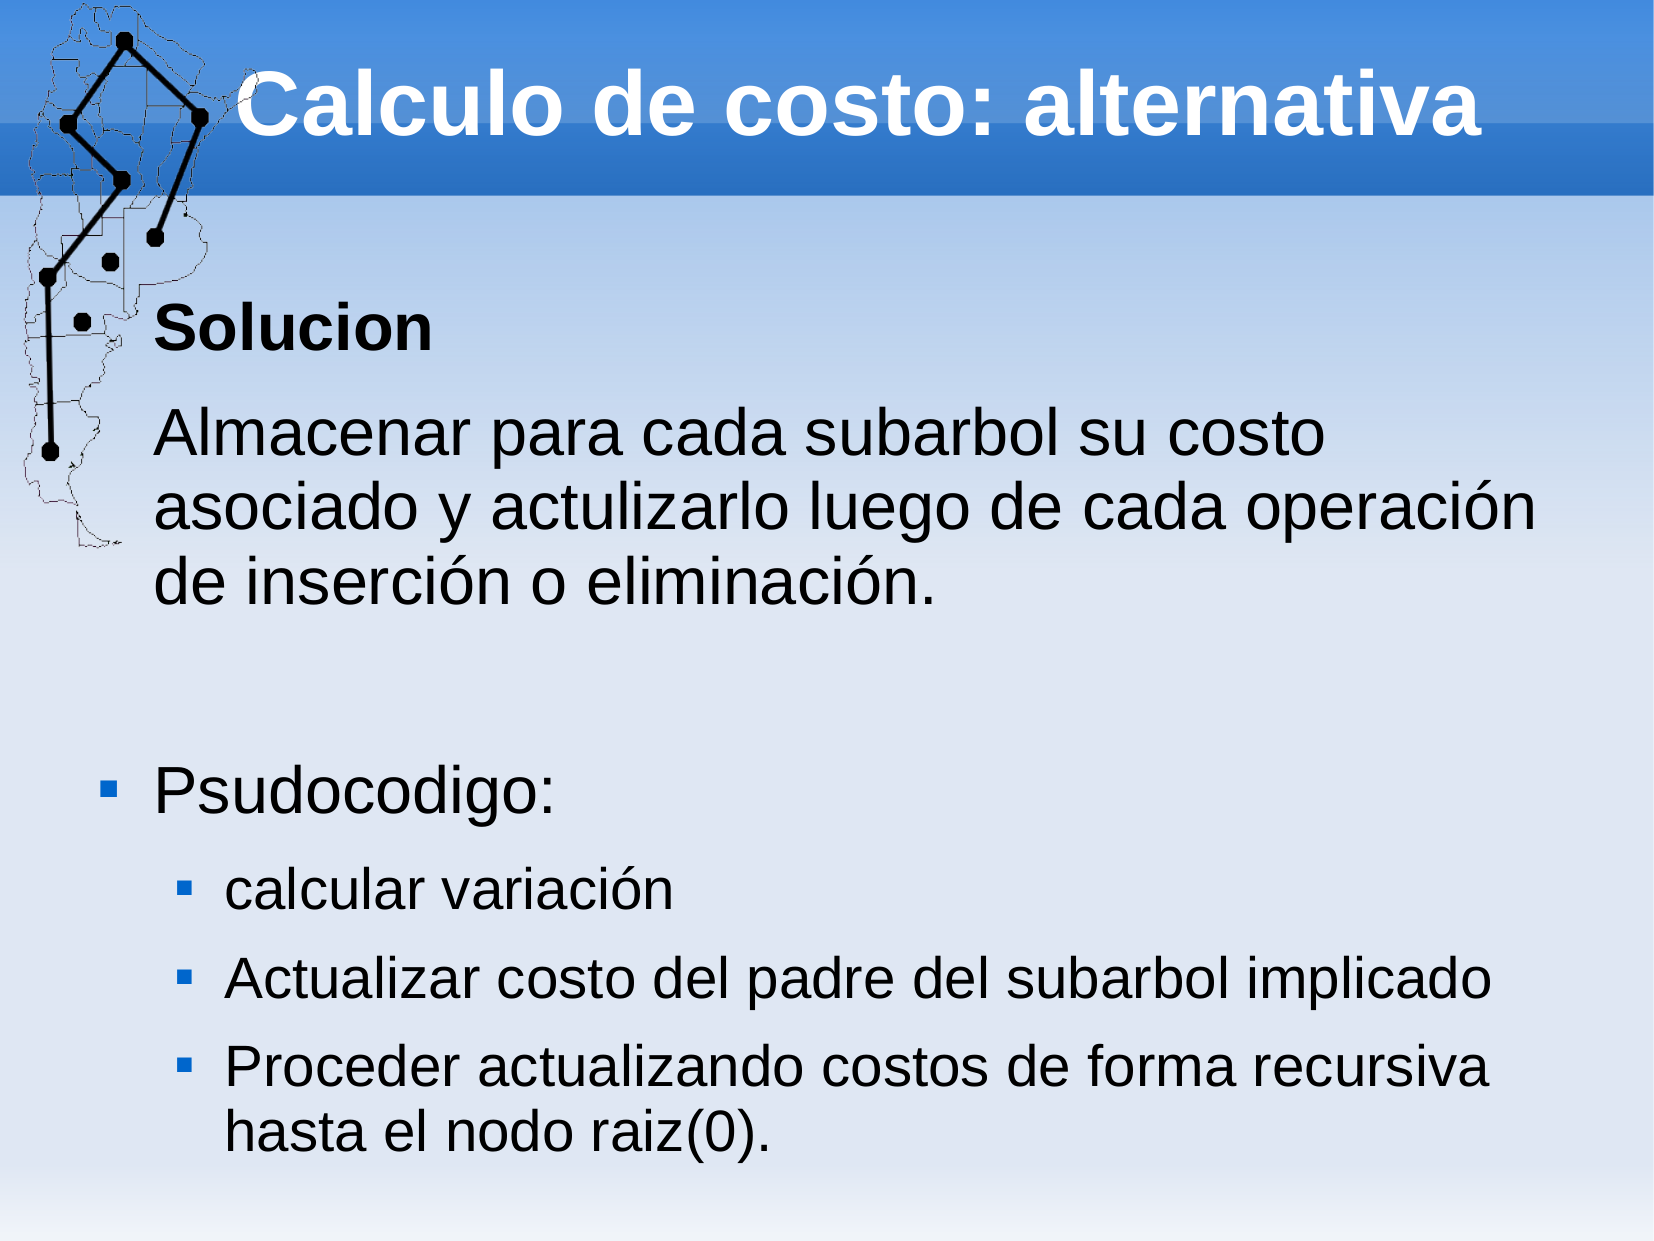

# Calculo de costo: alternativa
Solucion
Almacenar para cada subarbol su costo asociado y actulizarlo luego de cada operación de inserción o eliminación.
Psudocodigo:
calcular variación
Actualizar costo del padre del subarbol implicado
Proceder actualizando costos de forma recursiva hasta el nodo raiz(0).